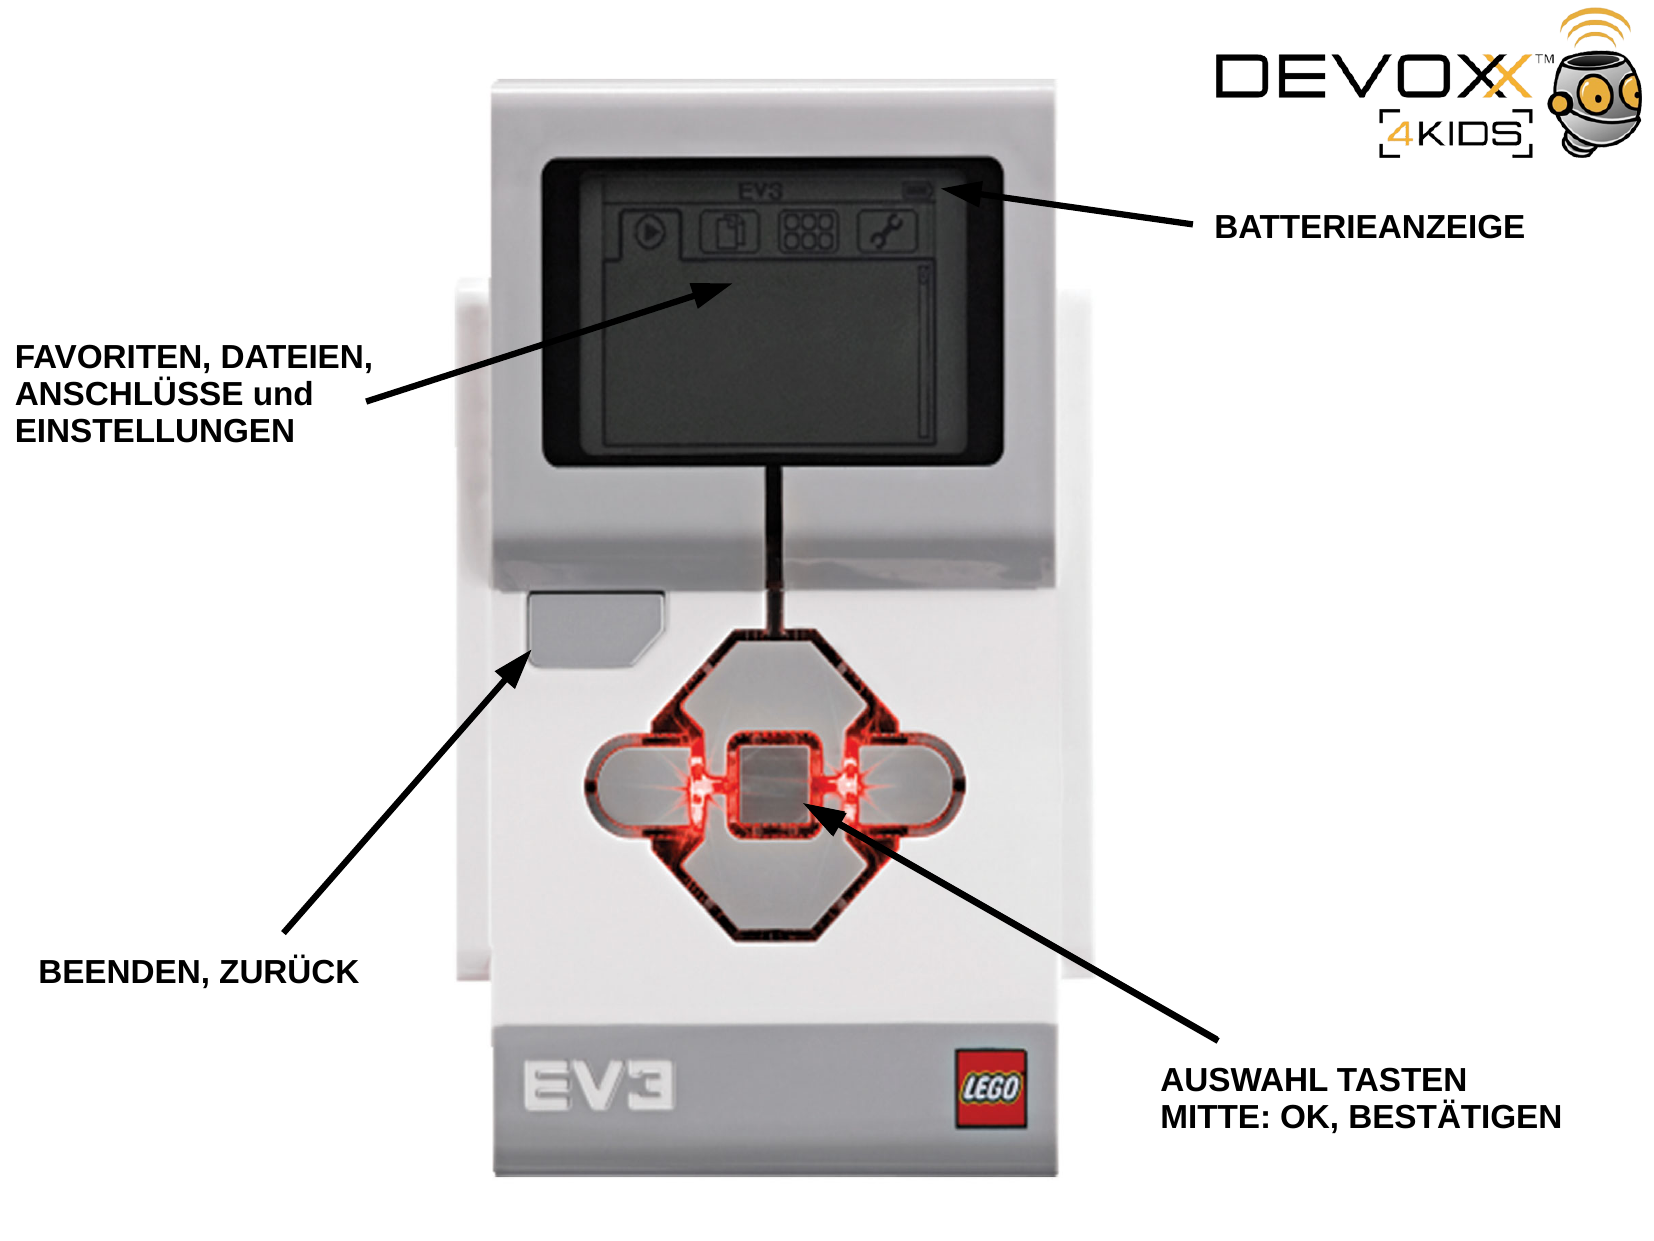

BATTERIEANZEIGE
FAVORITEN, DATEIEN, ANSCHLÜSSE und EINSTELLUNGEN
BEENDEN, ZURÜCK
AUSWAHL TASTEN
MITTE: OK, BESTÄTIGEN